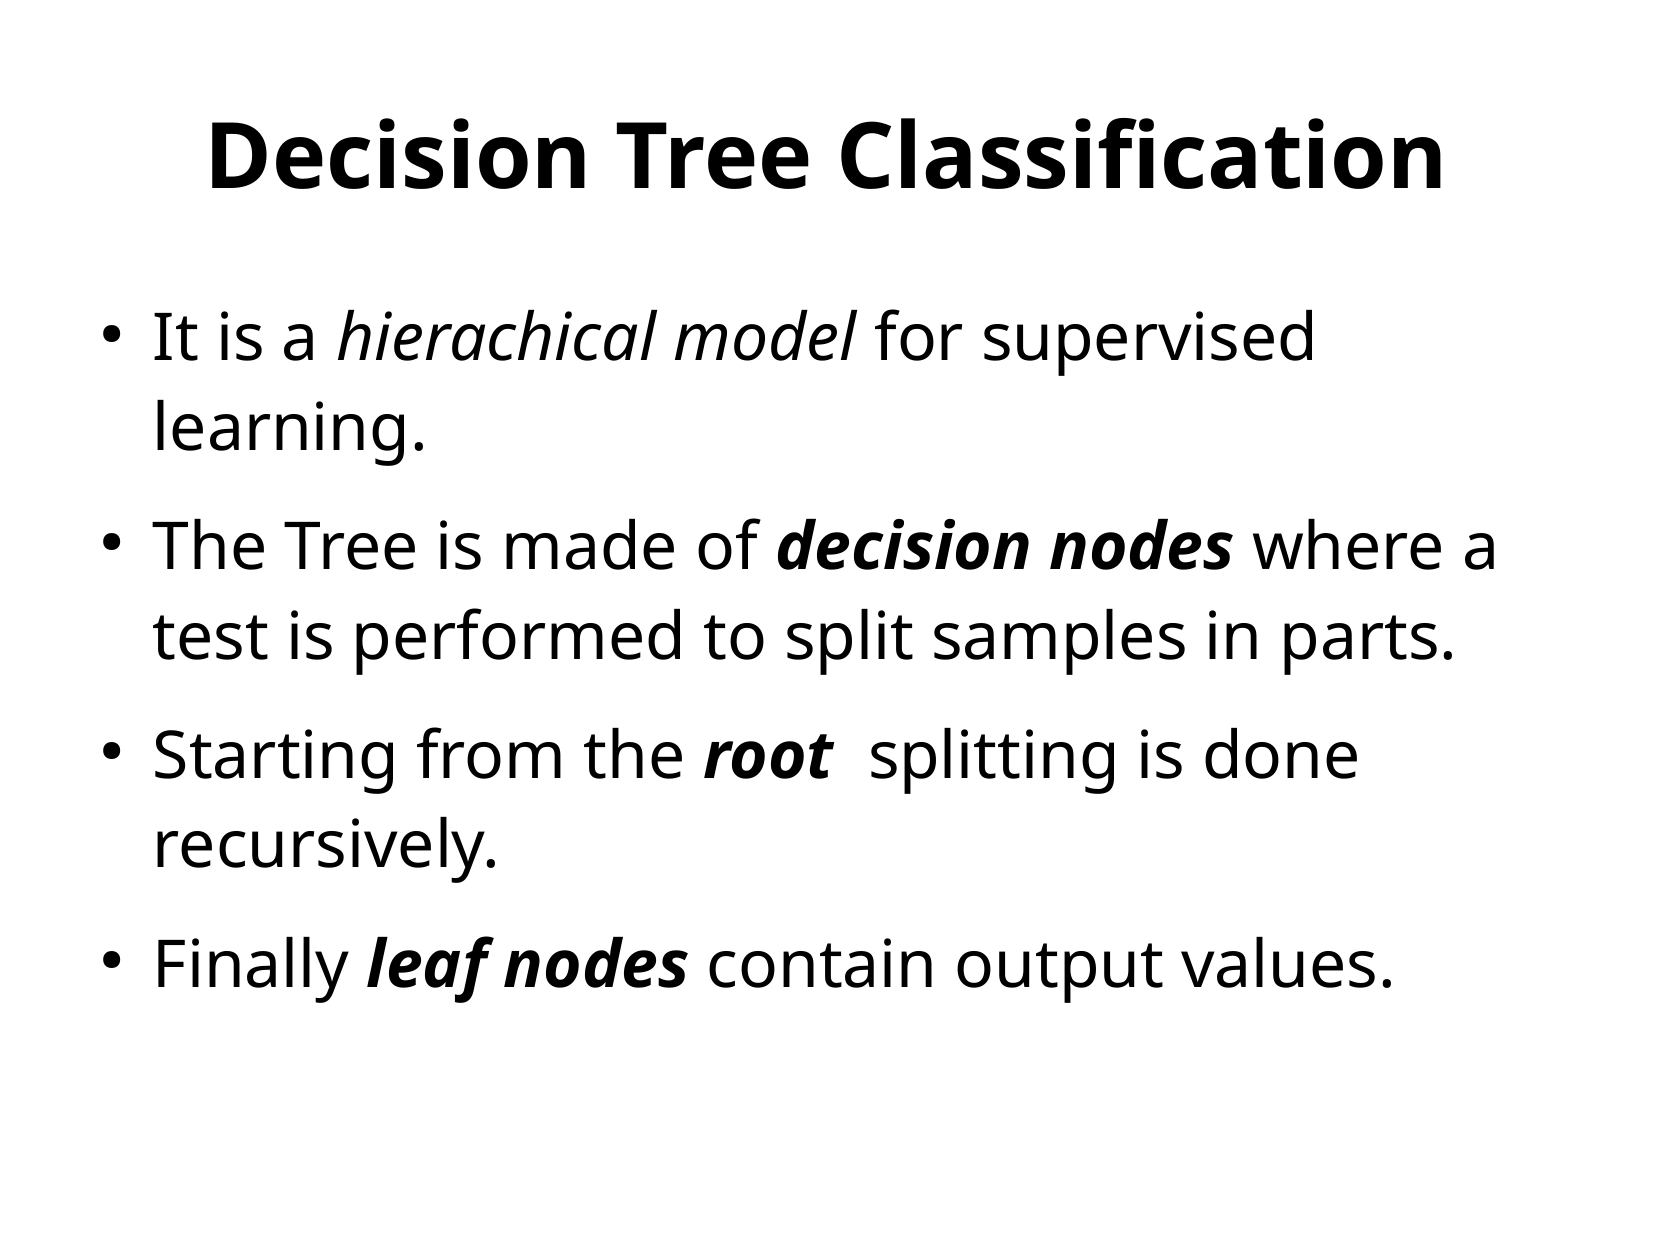

# Decision Tree Classification
It is a hierachical model for supervised learning.
The Tree is made of decision nodes where a test is performed to split samples in parts.
Starting from the root splitting is done recursively.
Finally leaf nodes contain output values.